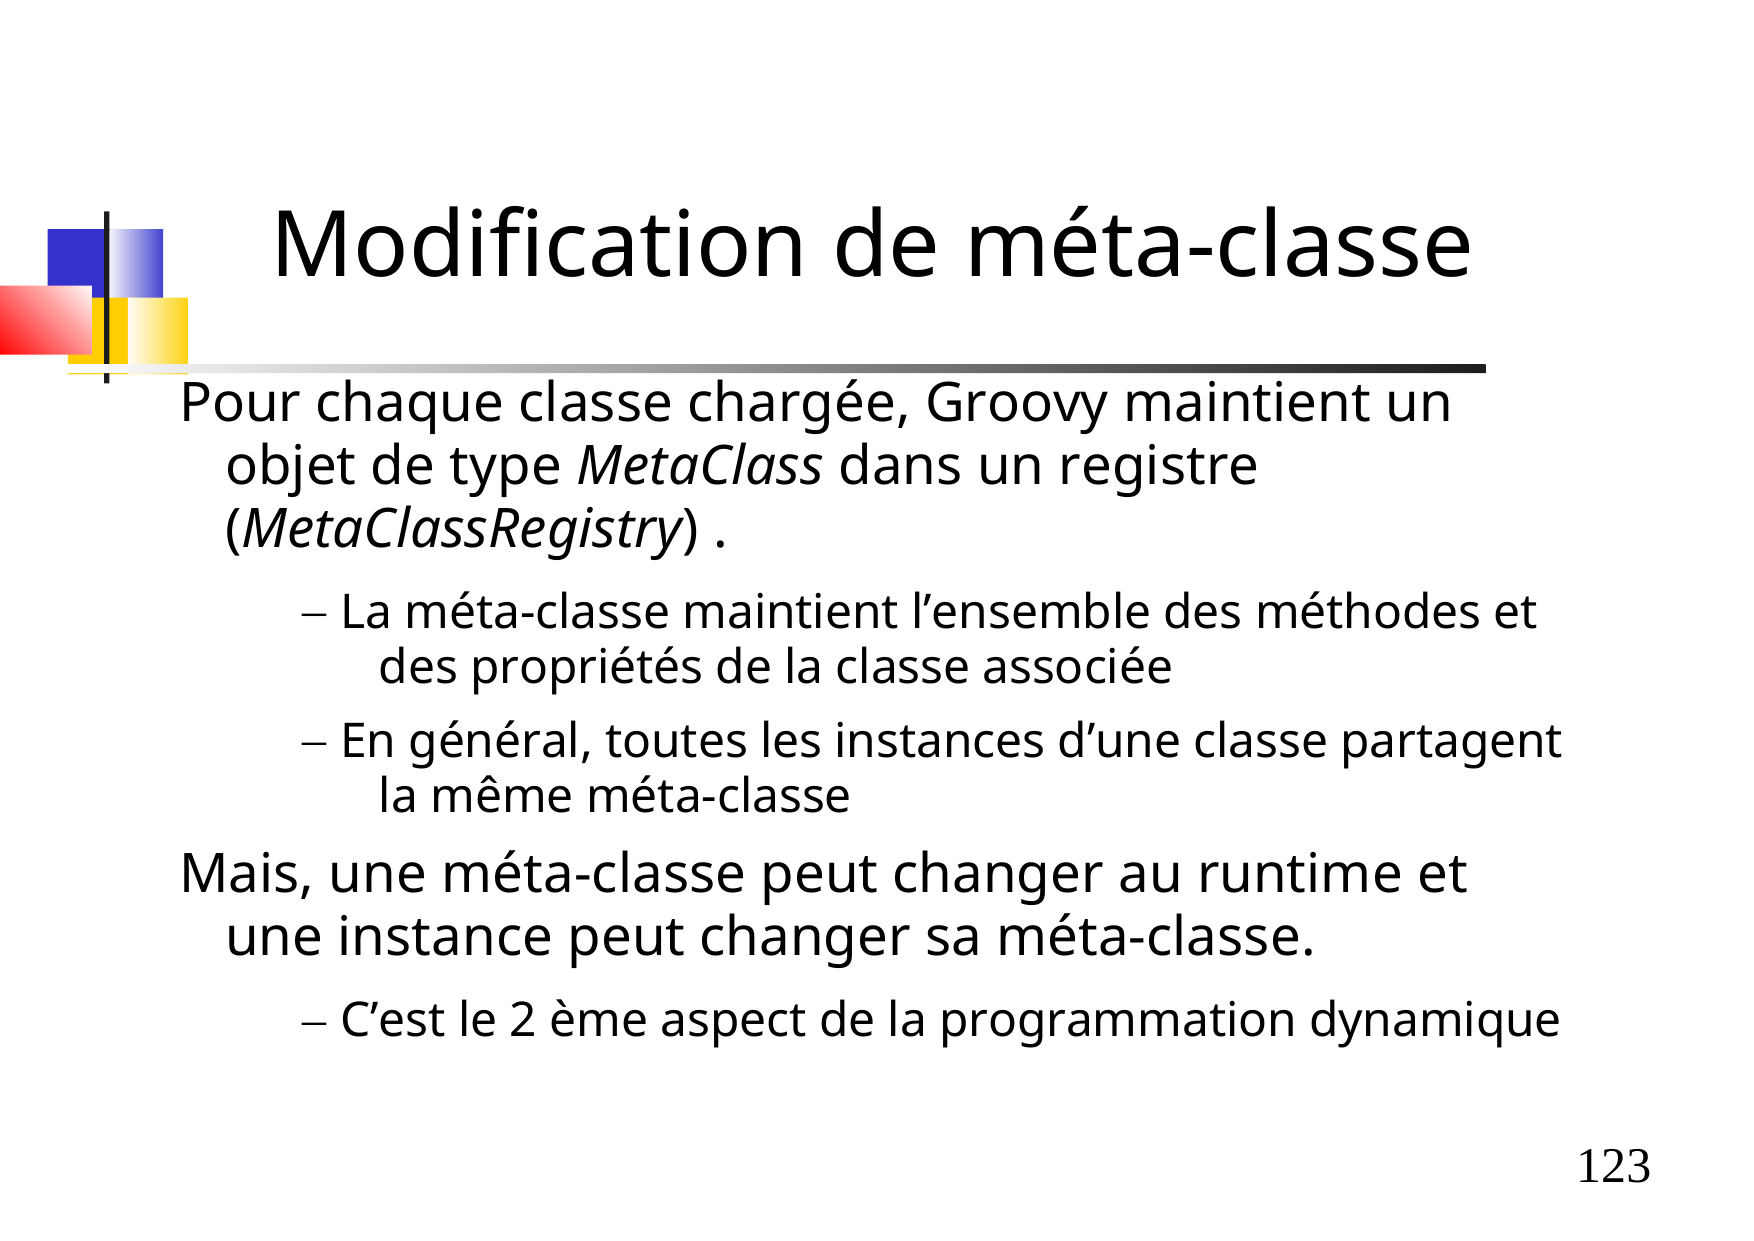

# Modification de méta-classe
Pour chaque classe chargée, Groovy maintient un objet de type MetaClass dans un registre (MetaClassRegistry) .
La méta-classe maintient l’ensemble des méthodes et des propriétés de la classe associée
En général, toutes les instances d’une classe partagent la même méta-classe
Mais, une méta-classe peut changer au runtime et une instance peut changer sa méta-classe.
C’est le 2 ème aspect de la programmation dynamique